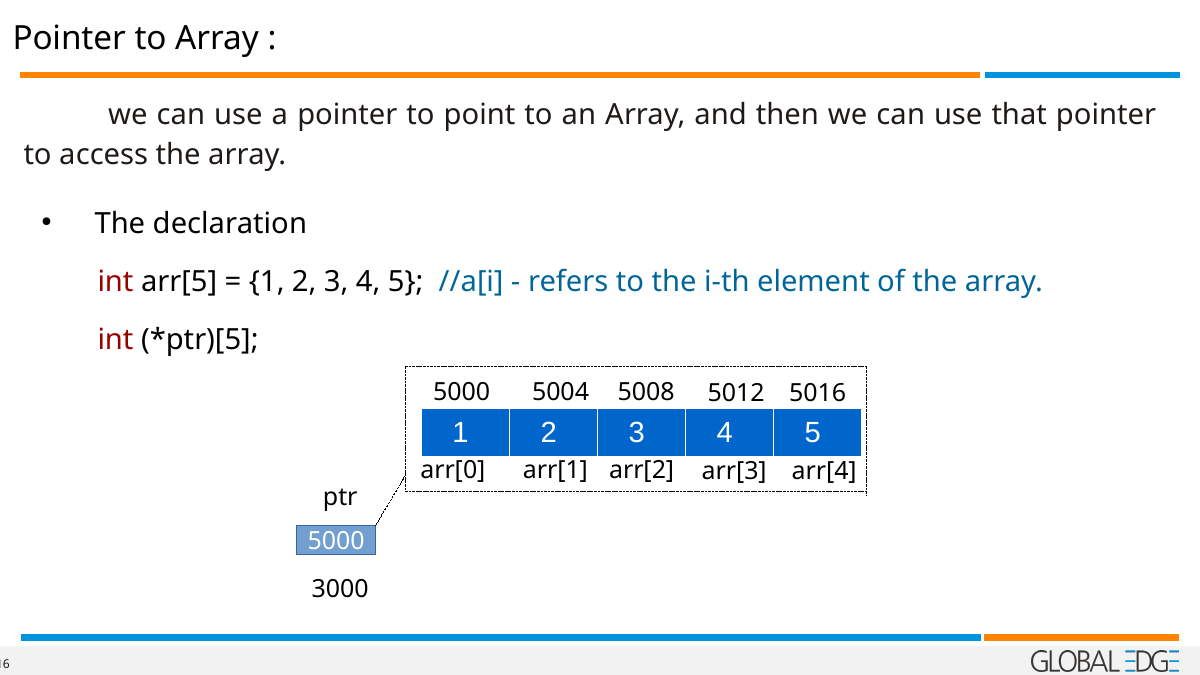

# Pointer to Array :
 	 we can use a pointer to point to an Array, and then we can use that pointer to access the array.
The declaration
 	int arr[5] = {1, 2, 3, 4, 5}; //a[i] - refers to the i-th element of the array.
 	int (*ptr)[5];
5000
5004
5008
5012
5016
| 1 | 2 | 3 | 4 | 5 |
| --- | --- | --- | --- | --- |
arr[0]
arr[1]
arr[2]
arr[3]
arr[4]
ptr
5000
3000